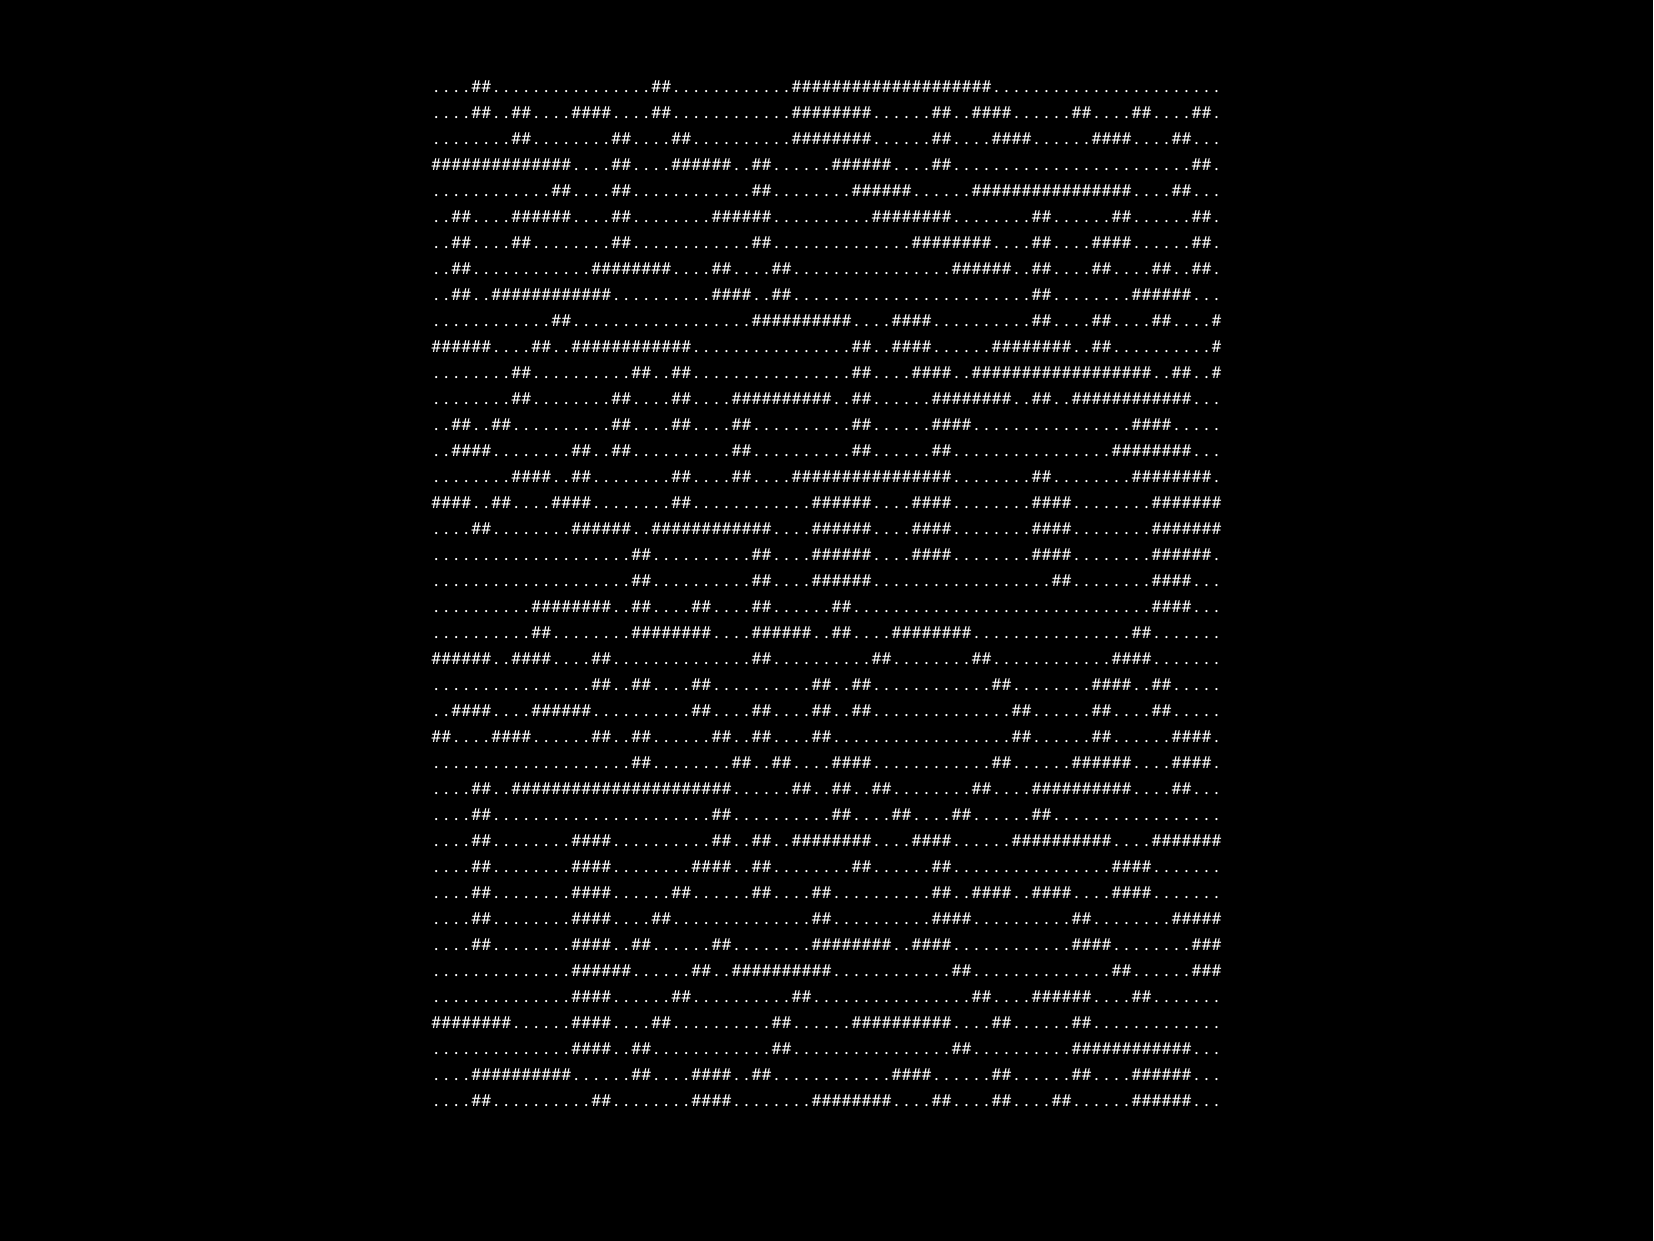

# ....##................##............####################.......................
....##..##....####....##............########......##..####......##....##....##.
........##........##....##..........########......##....####......####....##...
##############....##....######..##......######....##........................##.
............##....##............##........######......################....##...
..##....######....##........######..........########........##......##......##.
..##....##........##............##..............########....##....####......##.
..##............########....##....##................######..##....##....##..##.
..##..############..........####..##........................##........######...
............##..................##########....####..........##....##....##....#
######....##..############................##..####......########..##..........#
........##..........##..##................##....####..##################..##..#
........##........##....##....##########..##......########..##..############...
..##..##..........##....##....##..........##......####................####.....
..####........##..##..........##..........##......##................########...
........####..##........##....##....################........##........########.
####..##....####........##............######....####........####........#######
....##........######..############....######....####........####........#######
....................##..........##....######....####........####........######.
....................##..........##....######..................##........####...
..........########..##....##....##......##..............................####...
..........##........########....######..##....########................##.......
######..####....##..............##..........##........##............####.......
................##..##....##..........##..##............##........####..##.....
..####....######..........##....##....##..##..............##......##....##.....
##....####......##..##......##..##....##..................##......##......####.
....................##........##..##....####............##......######....####.
....##..######################......##..##..##........##....##########....##...
....##......................##..........##....##....##......##.................
....##........####..........##..##..########....####......##########....#######
....##........####........####..##........##......##................####.......
....##........####......##......##....##..........##..####..####....####.......
....##........####....##..............##..........####..........##........#####
....##........####..##......##........########..####............####........###
..............######......##..##########............##..............##......###
..............####......##..........##................##....######....##.......
########......####....##..........##......##########....##......##.............
..............####..##............##................##..........############...
....##########......##....####..##............####......##......##....######...
....##..........##........####........########....##....##....##......######...